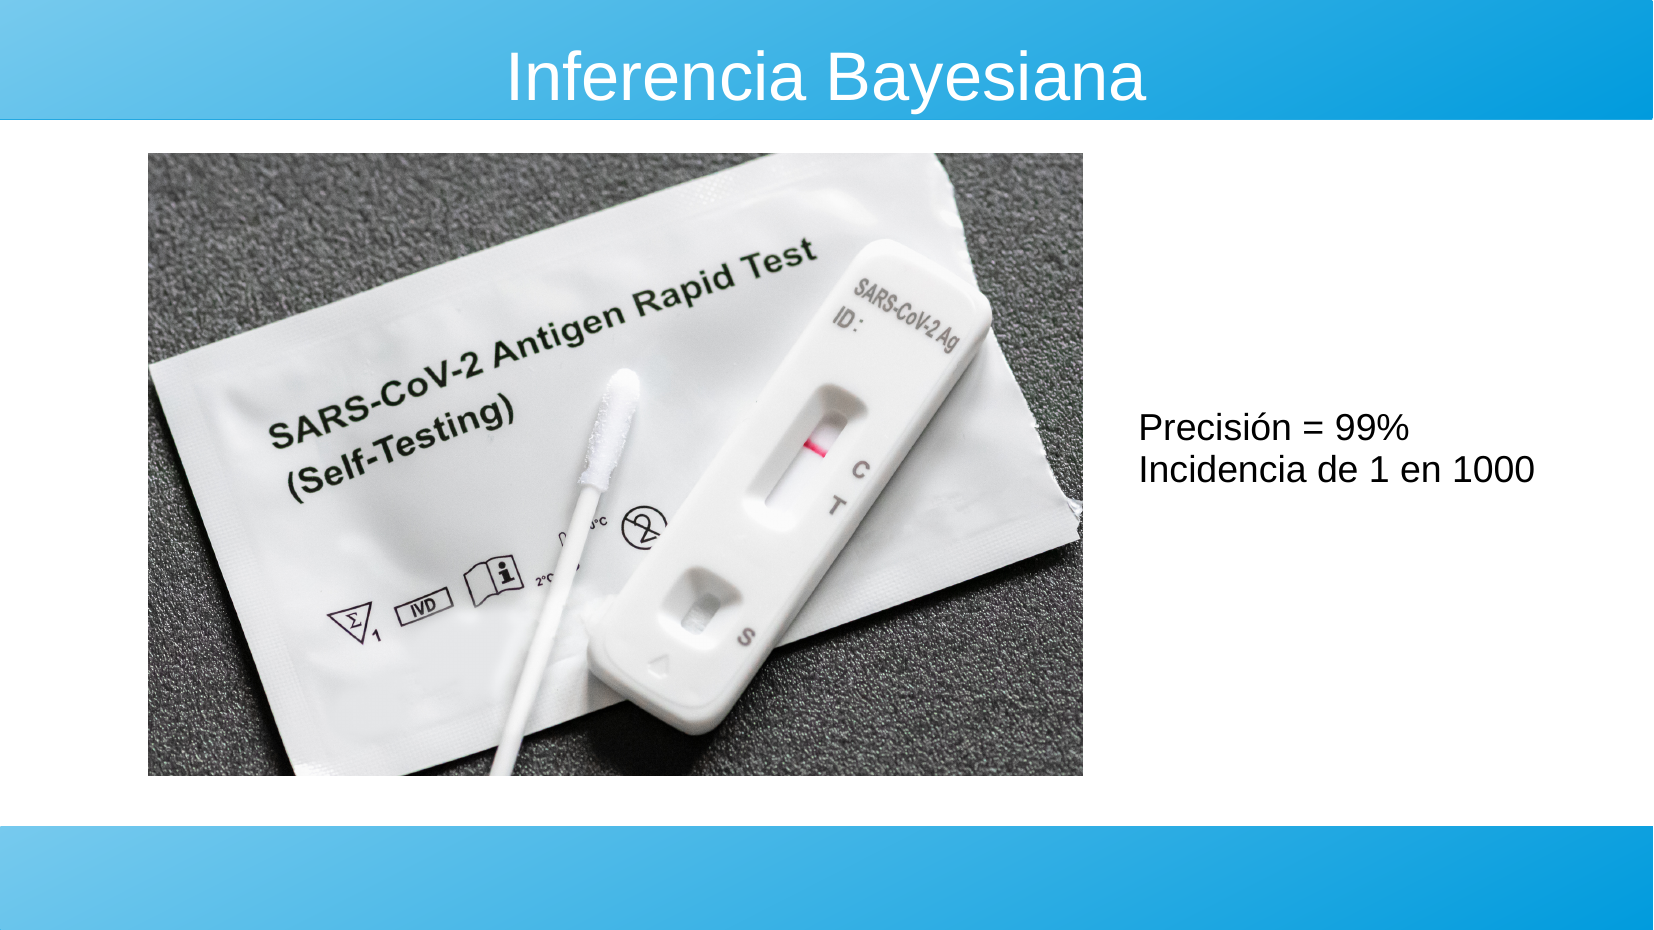

Inferencia Bayesiana
Precisión = 99%
Incidencia de 1 en 1000